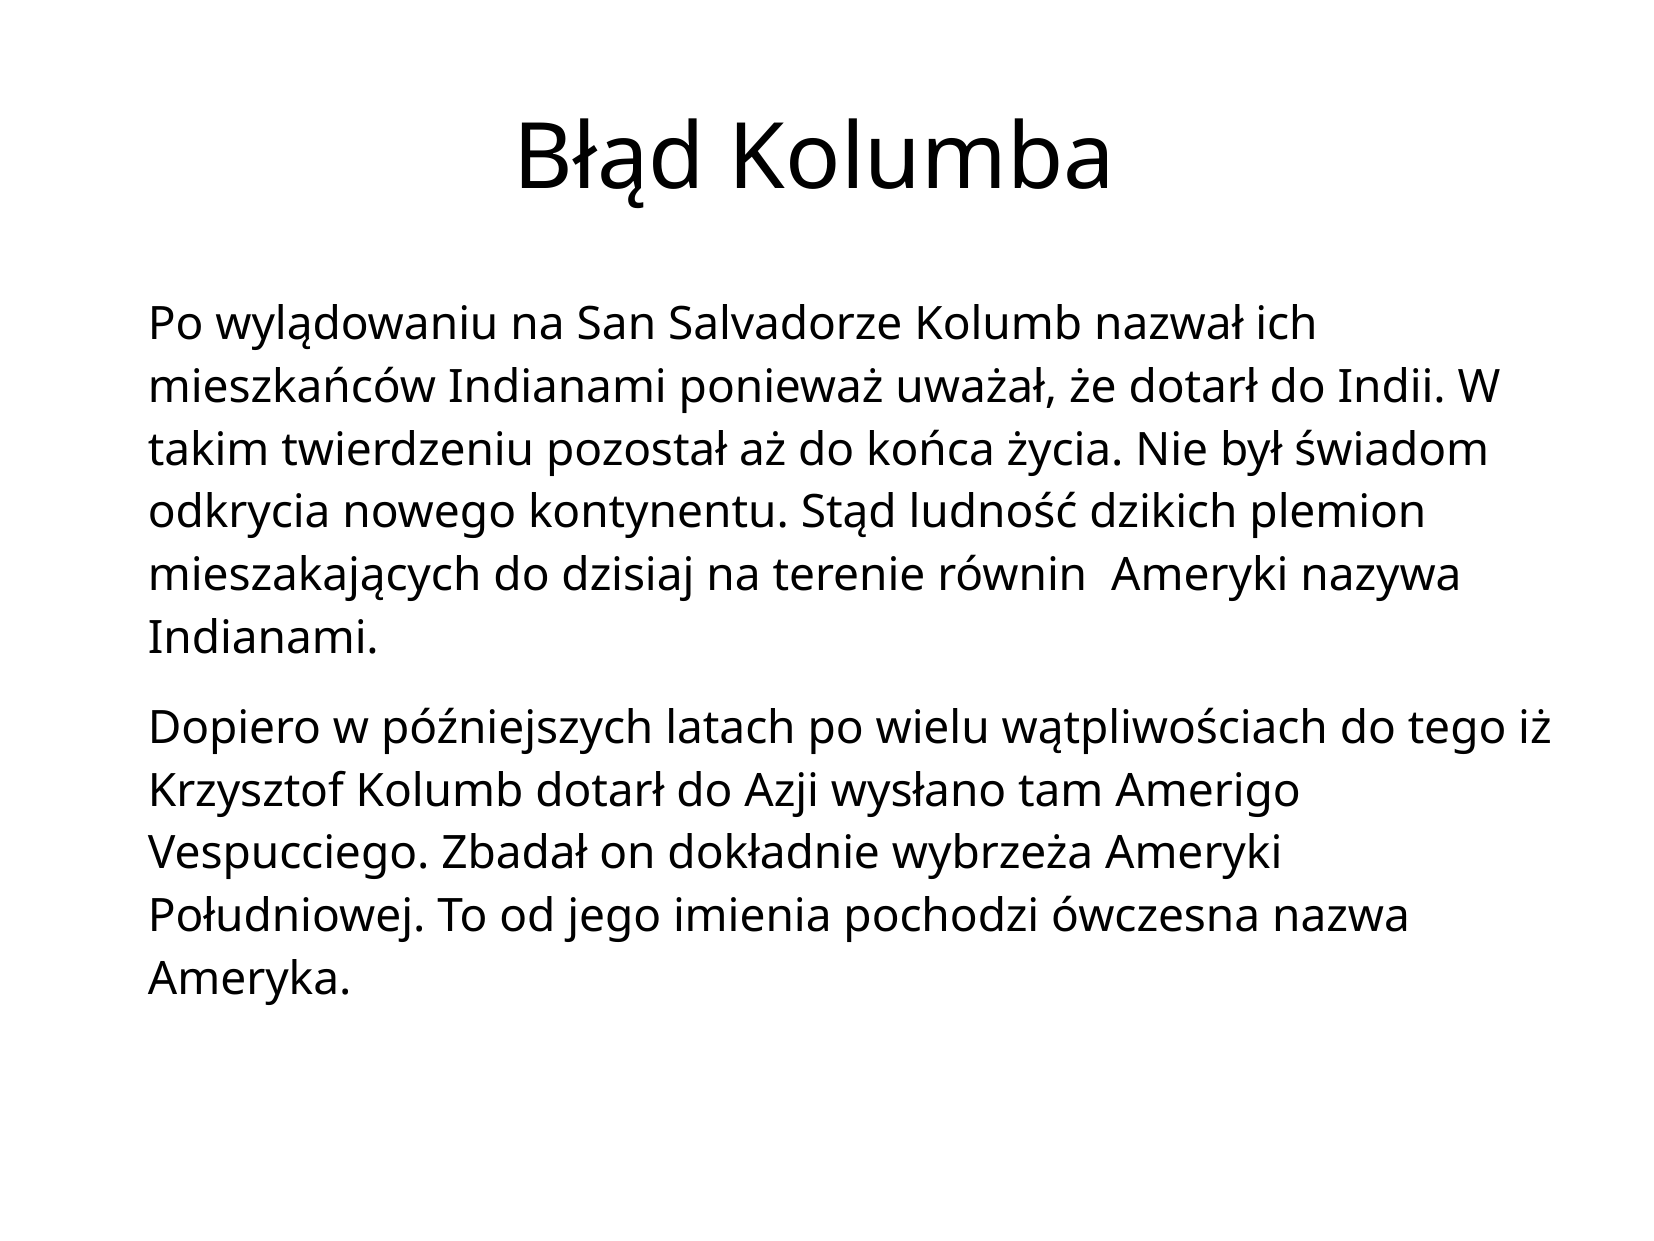

# Błąd Kolumba
Po wylądowaniu na San Salvadorze Kolumb nazwał ich mieszkańców Indianami ponieważ uważał, że dotarł do Indii. W takim twierdzeniu pozostał aż do końca życia. Nie był świadom odkrycia nowego kontynentu. Stąd ludność dzikich plemion mieszakających do dzisiaj na terenie równin Ameryki nazywa Indianami.
Dopiero w późniejszych latach po wielu wątpliwościach do tego iż Krzysztof Kolumb dotarł do Azji wysłano tam Amerigo Vespucciego. Zbadał on dokładnie wybrzeża Ameryki Południowej. To od jego imienia pochodzi ówczesna nazwa Ameryka.